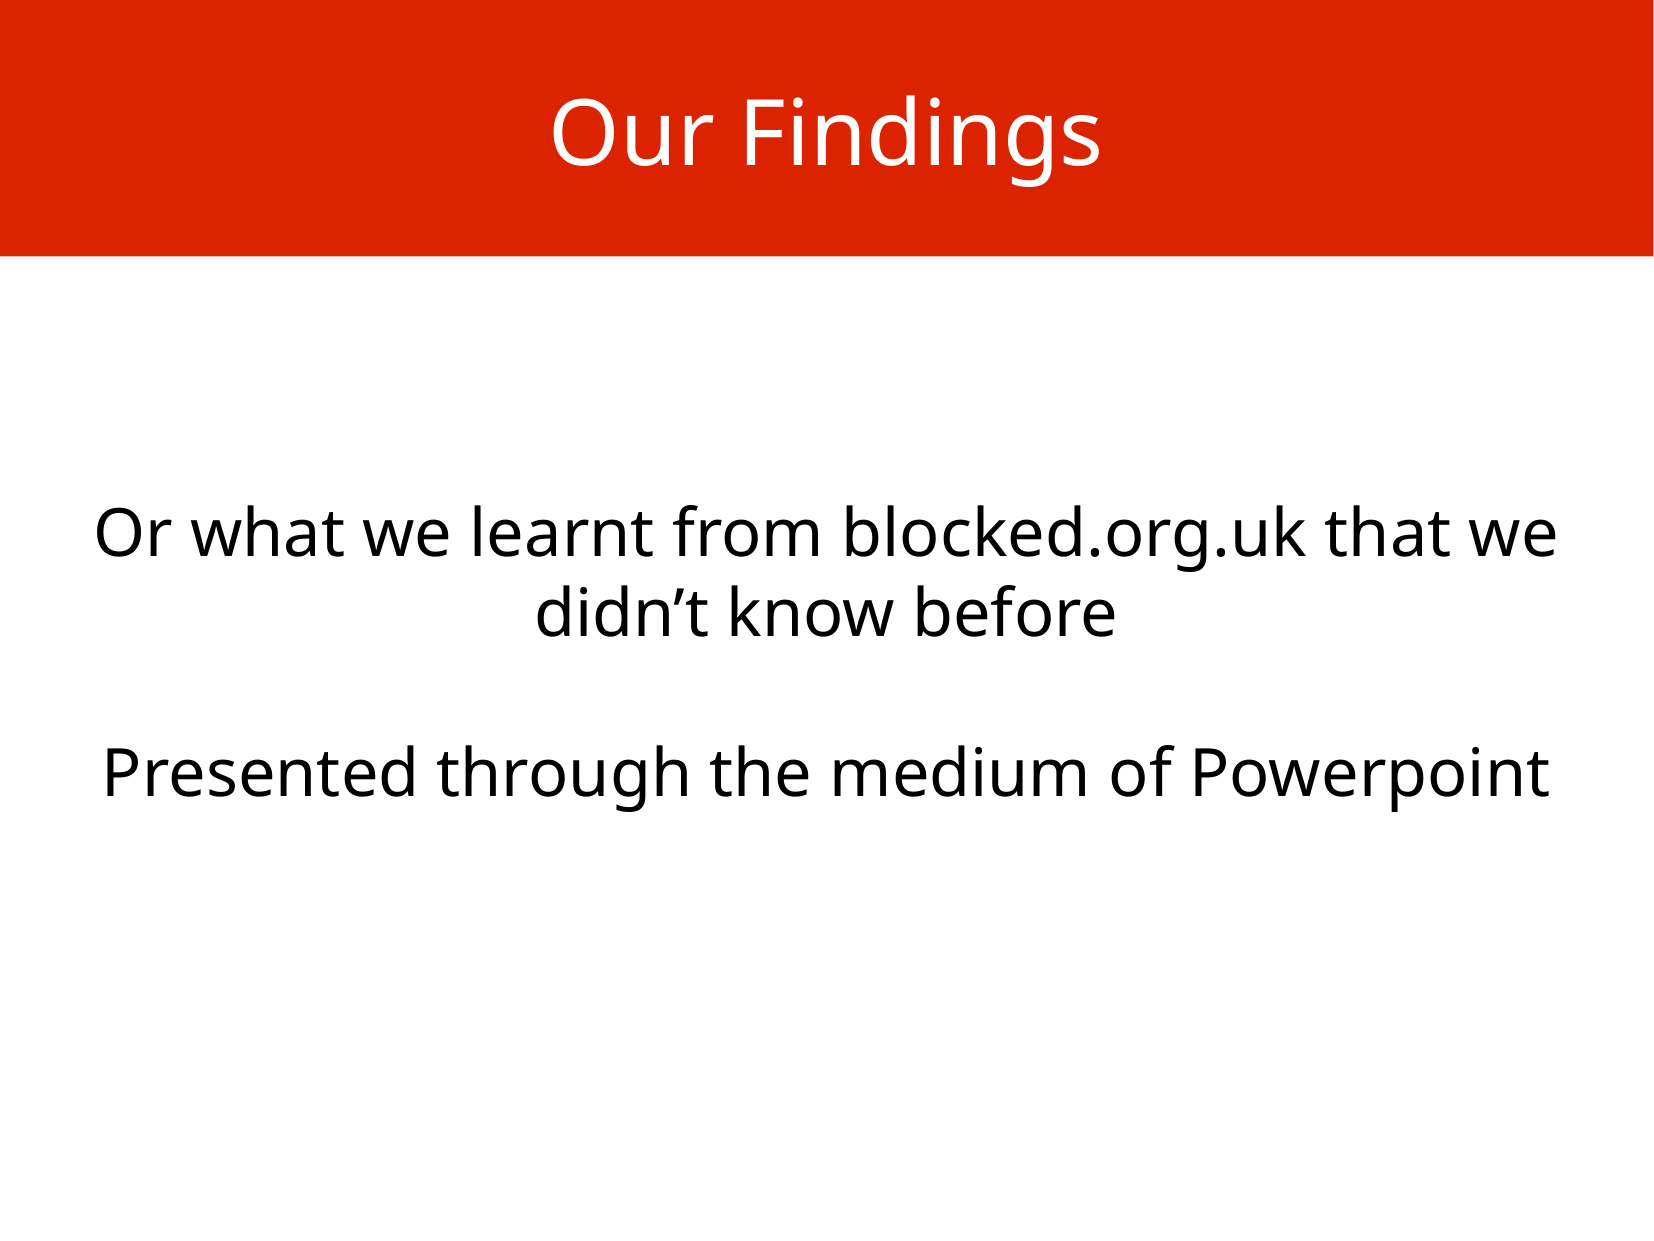

Our Findings
Or what we learnt from blocked.org.uk that we didn’t know before
Presented through the medium of Powerpoint